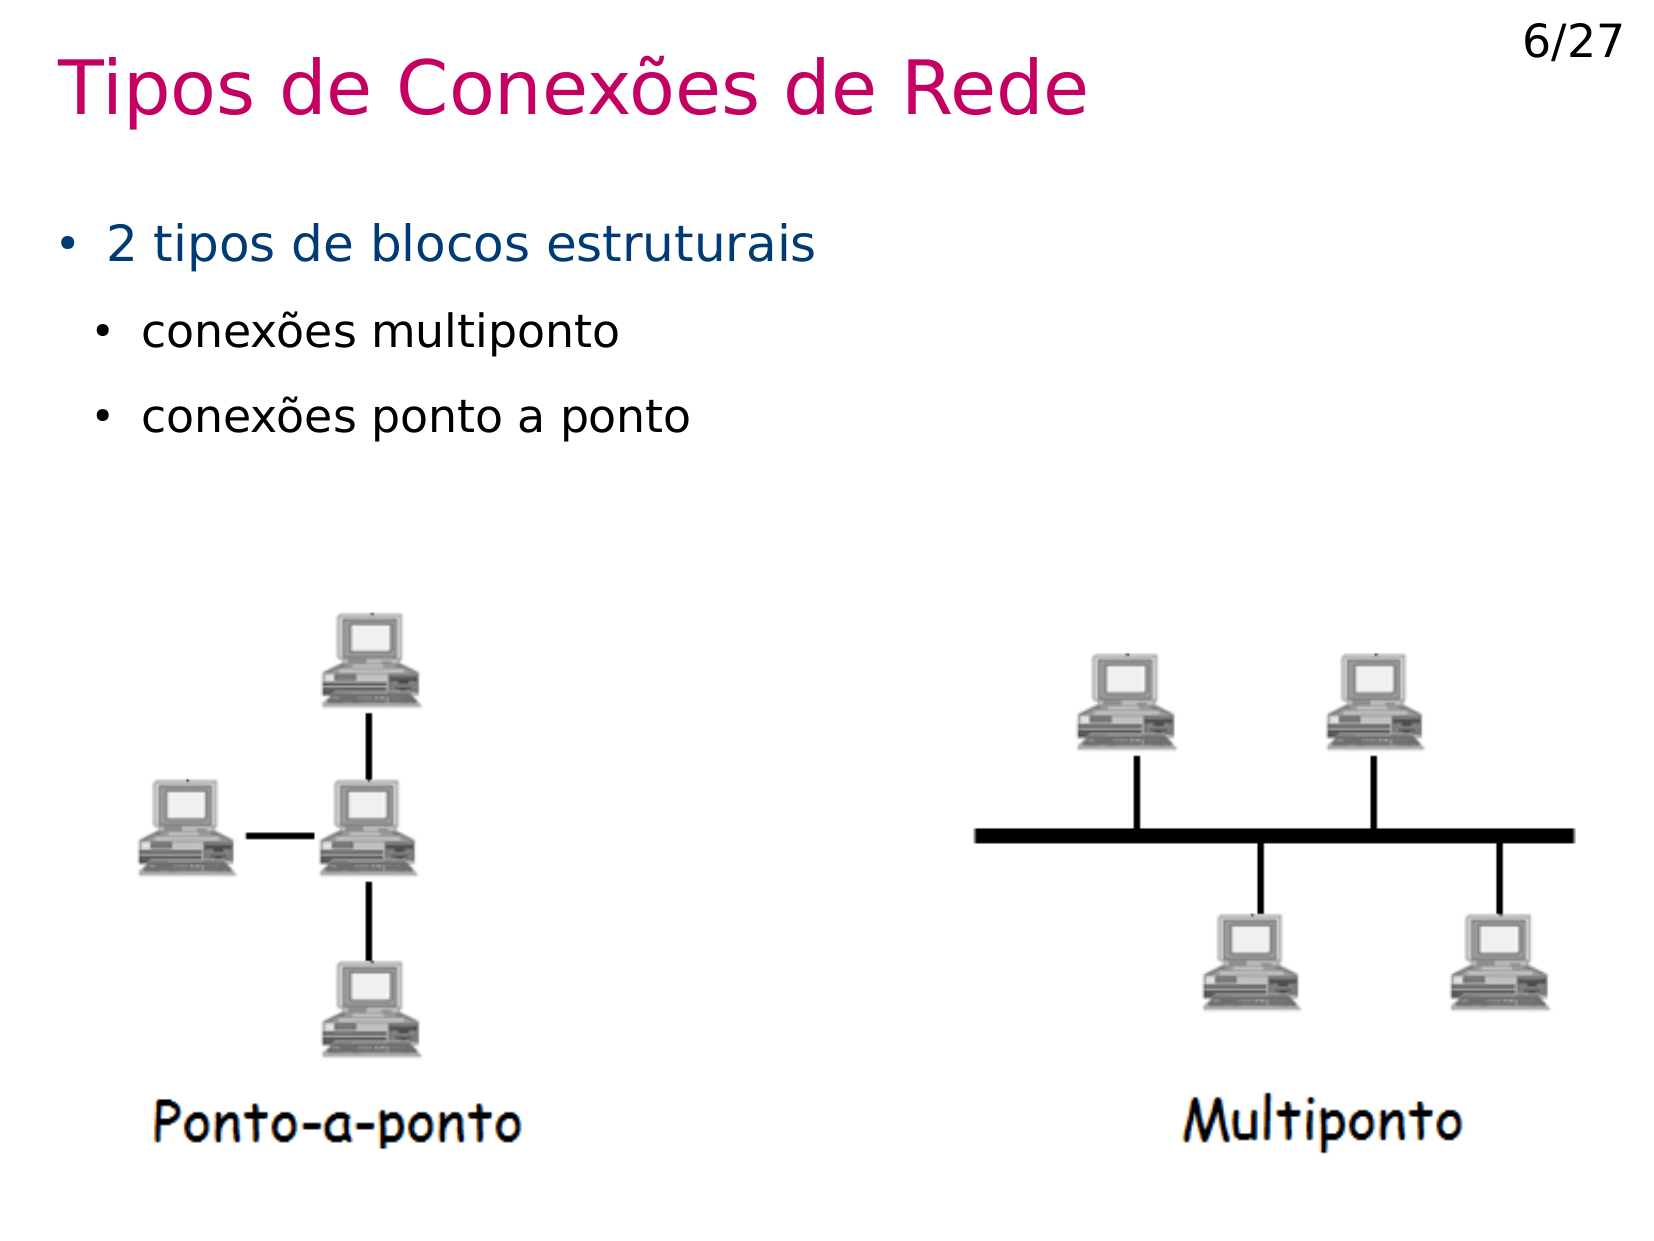

6
# Tipos de Conexões de Rede
2 tipos de blocos estruturais
conexões multiponto
conexões ponto a ponto